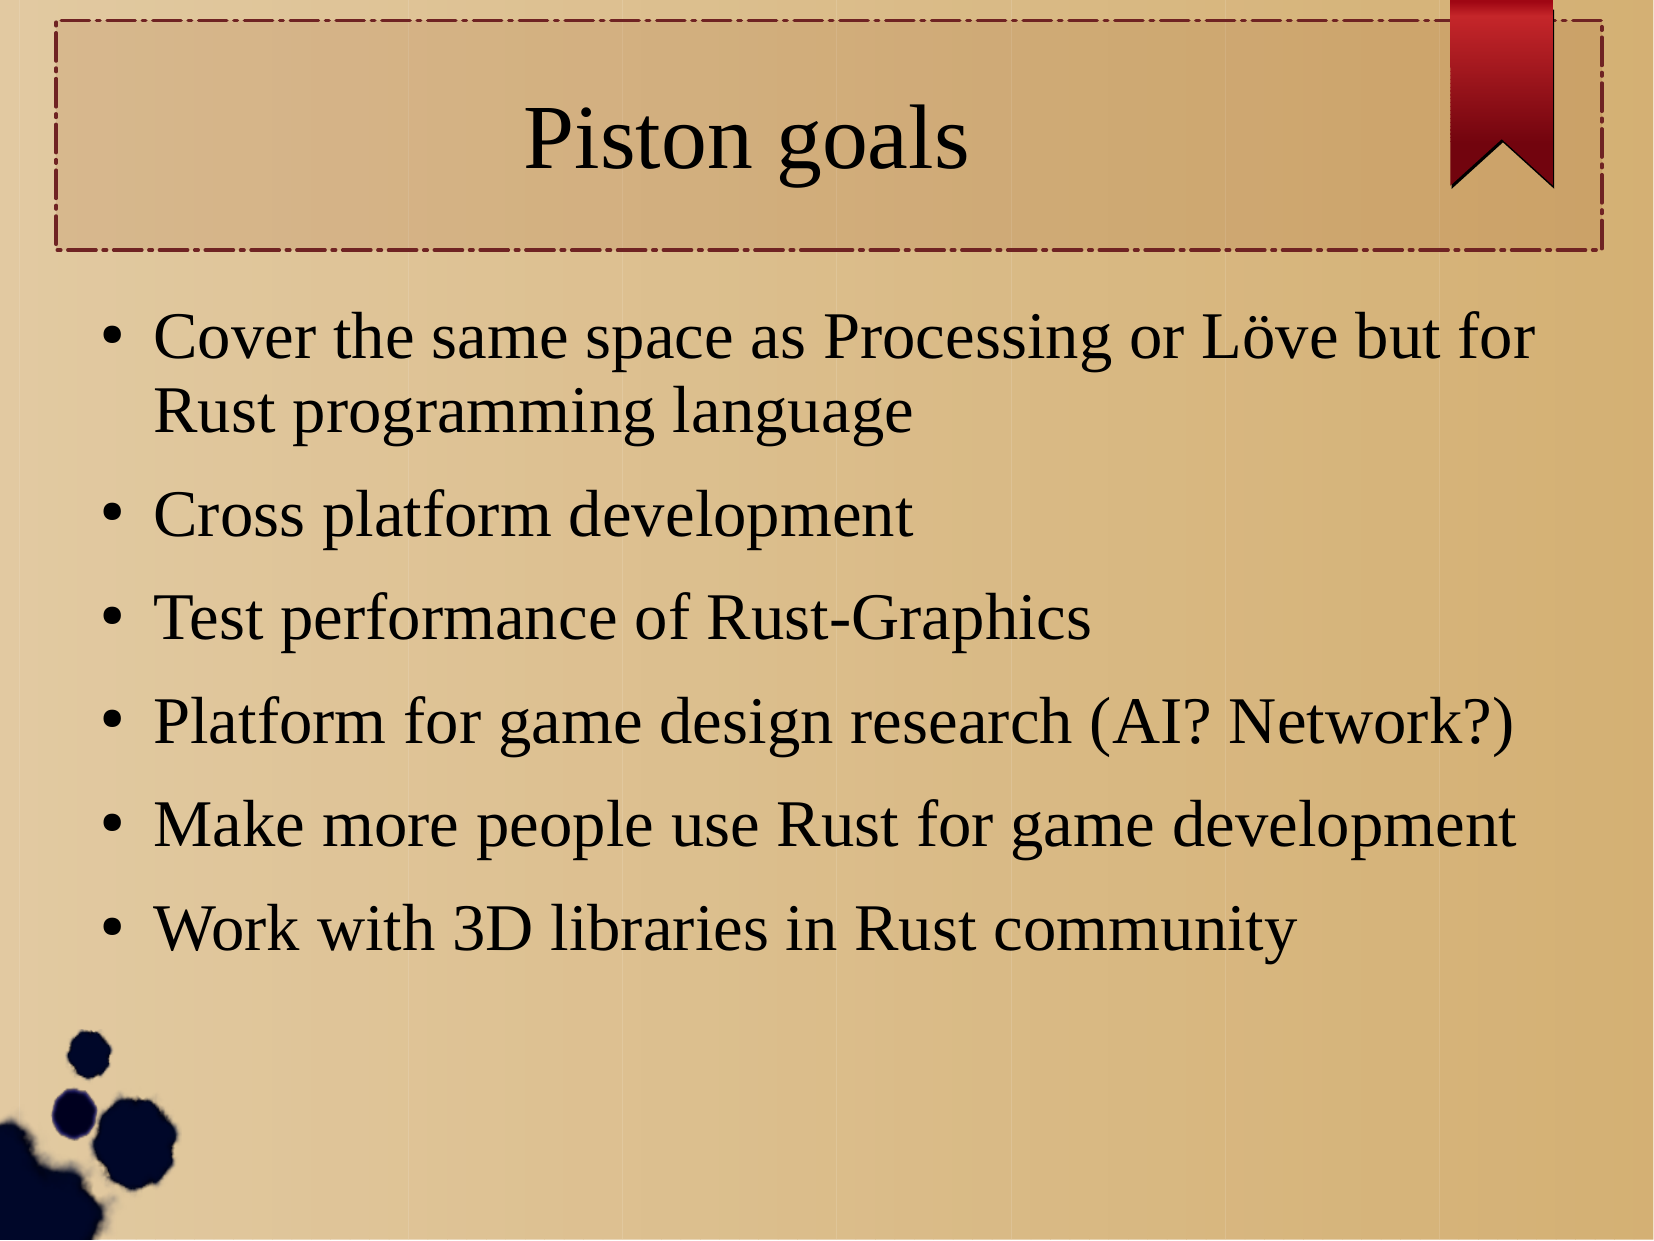

# Piston goals
Cover the same space as Processing or Löve but for Rust programming language
Cross platform development
Test performance of Rust-Graphics
Platform for game design research (AI? Network?)
Make more people use Rust for game development
Work with 3D libraries in Rust community